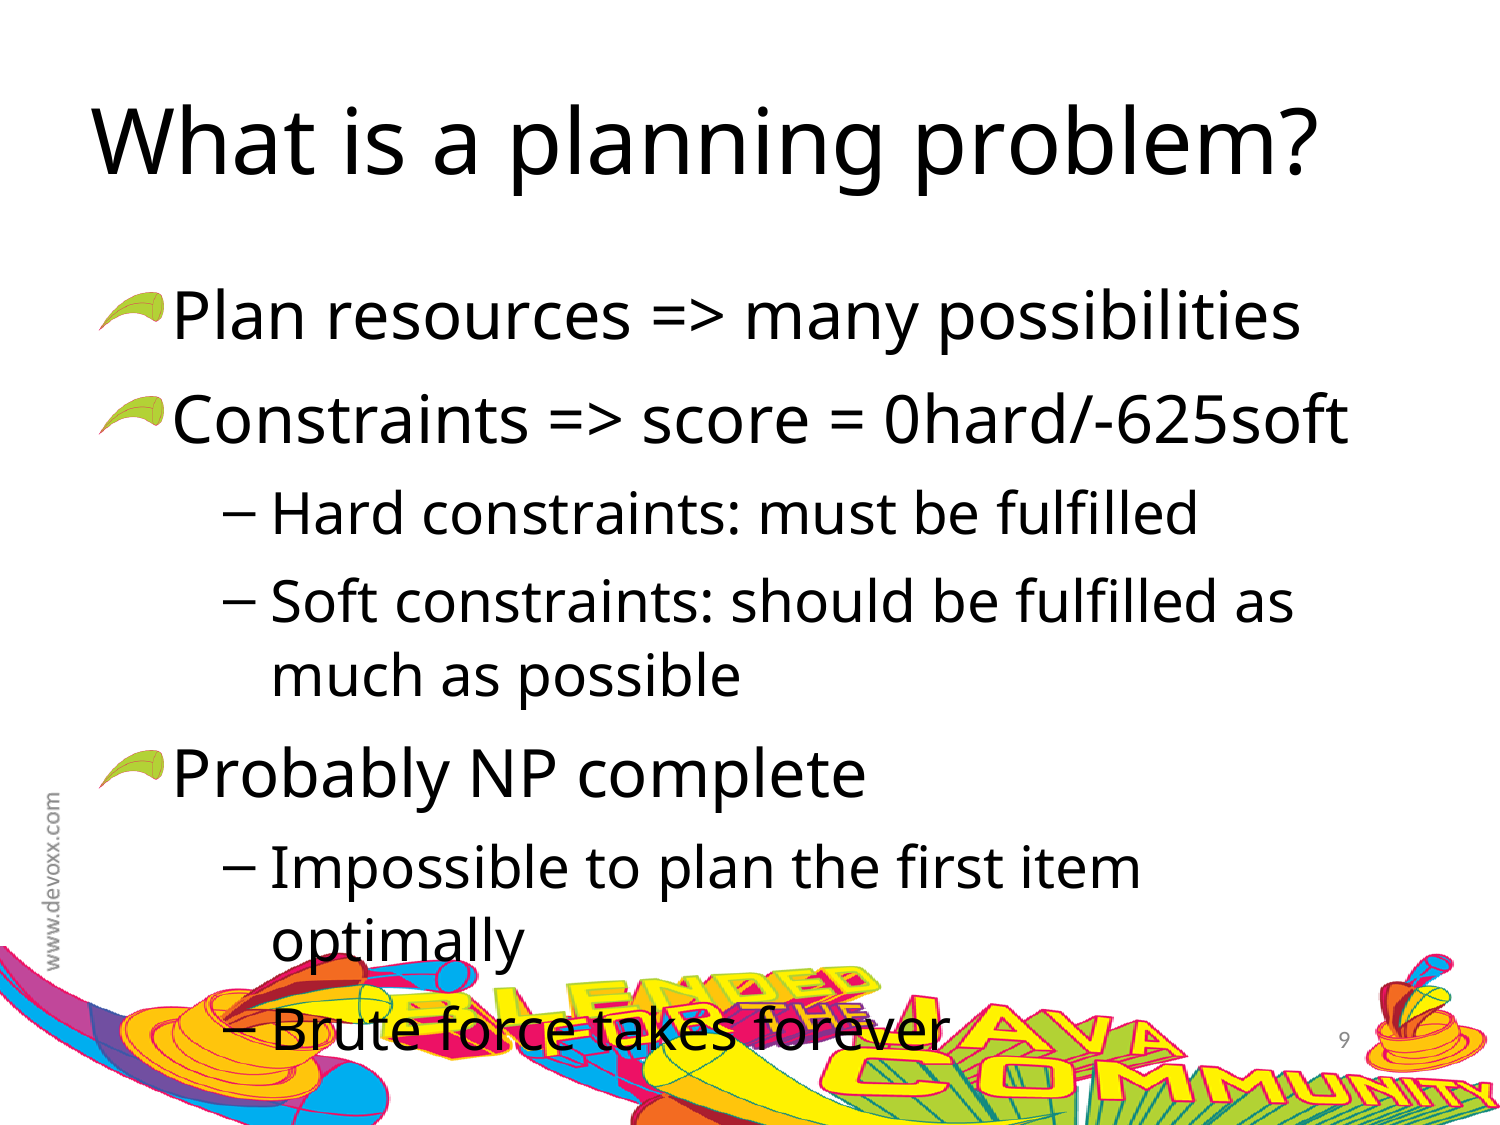

# What is a planning problem?
Plan resources => many possibilities
Constraints => score = 0hard/-625soft
Hard constraints: must be fulfilled
Soft constraints: should be fulfilled as much as possible
Probably NP complete
Impossible to plan the first item optimally
Brute force takes forever
9